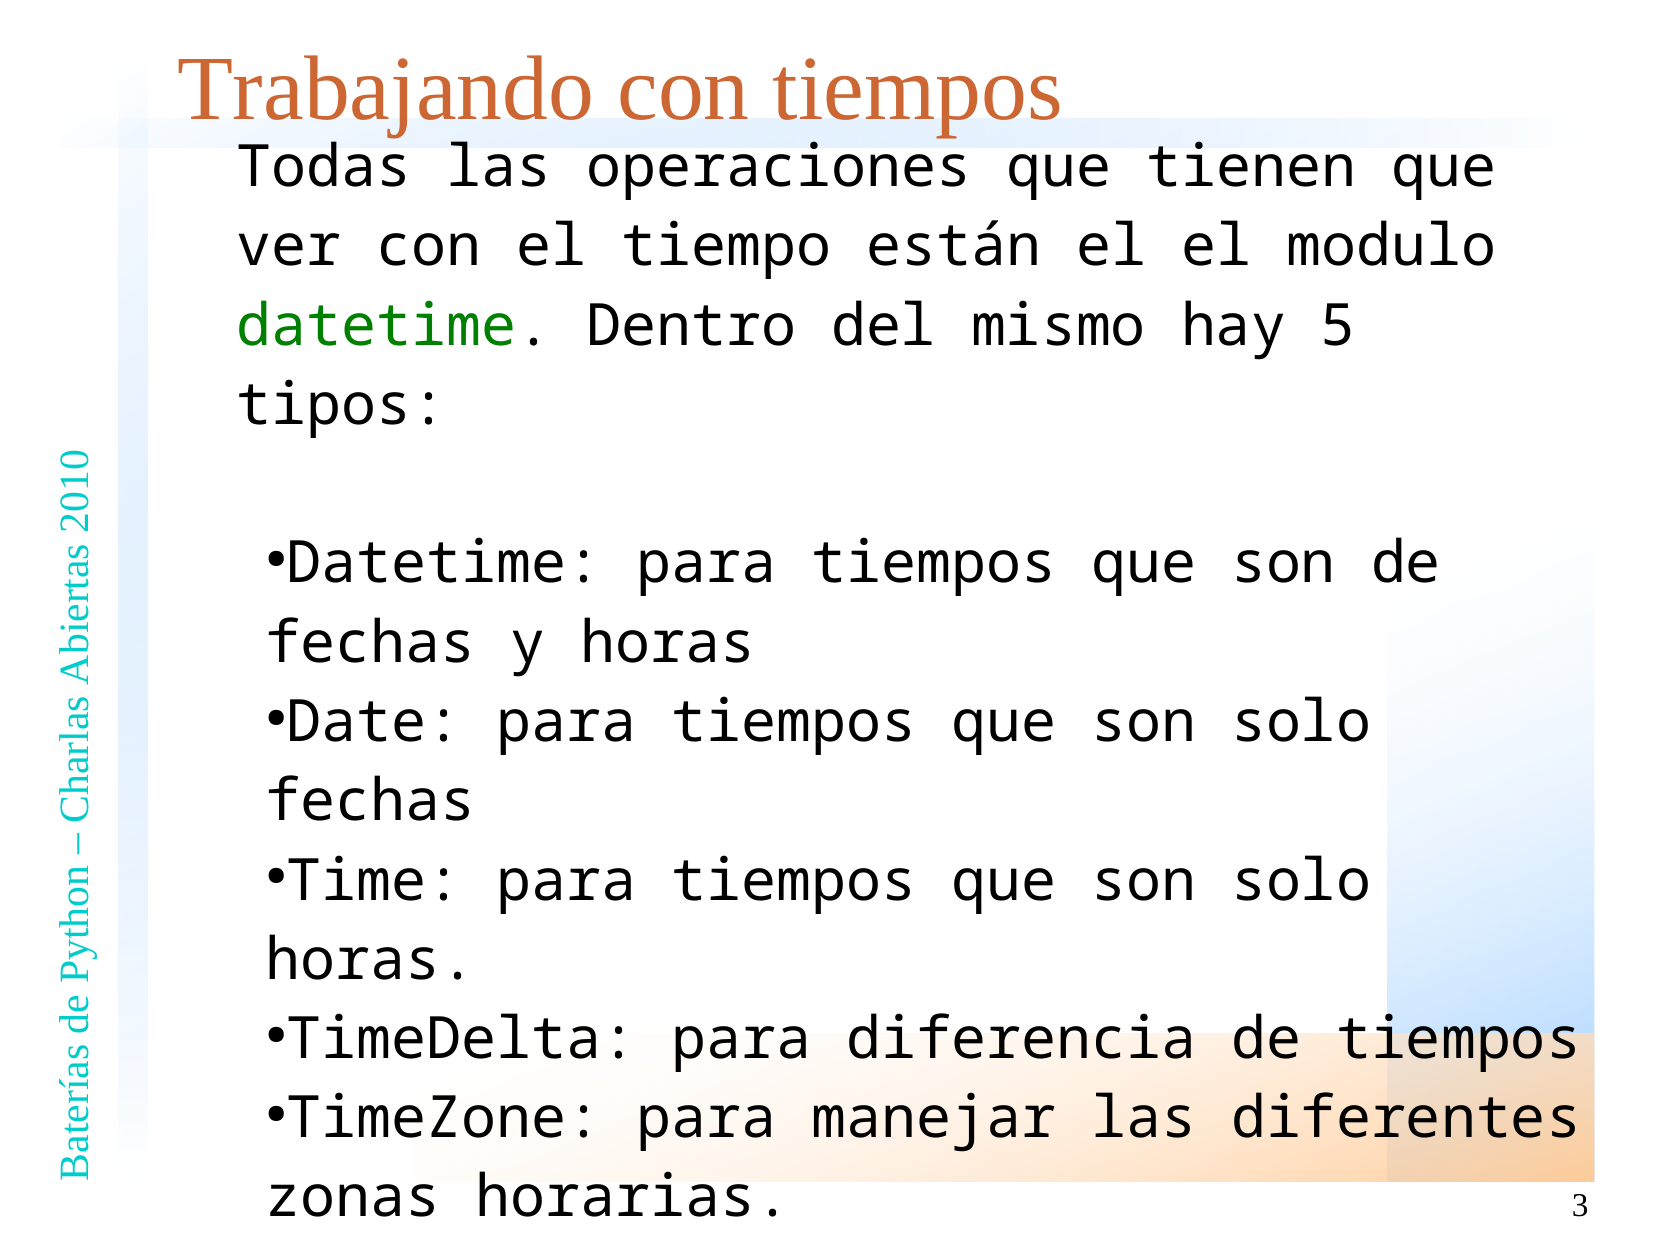

# Trabajando con tiempos
Todas las operaciones que tienen que ver con el tiempo están el el modulo datetime. Dentro del mismo hay 5 tipos:
Datetime: para tiempos que son de fechas y horas
Date: para tiempos que son solo fechas
Time: para tiempos que son solo horas.
TimeDelta: para diferencia de tiempos
TimeZone: para manejar las diferentes zonas horarias.